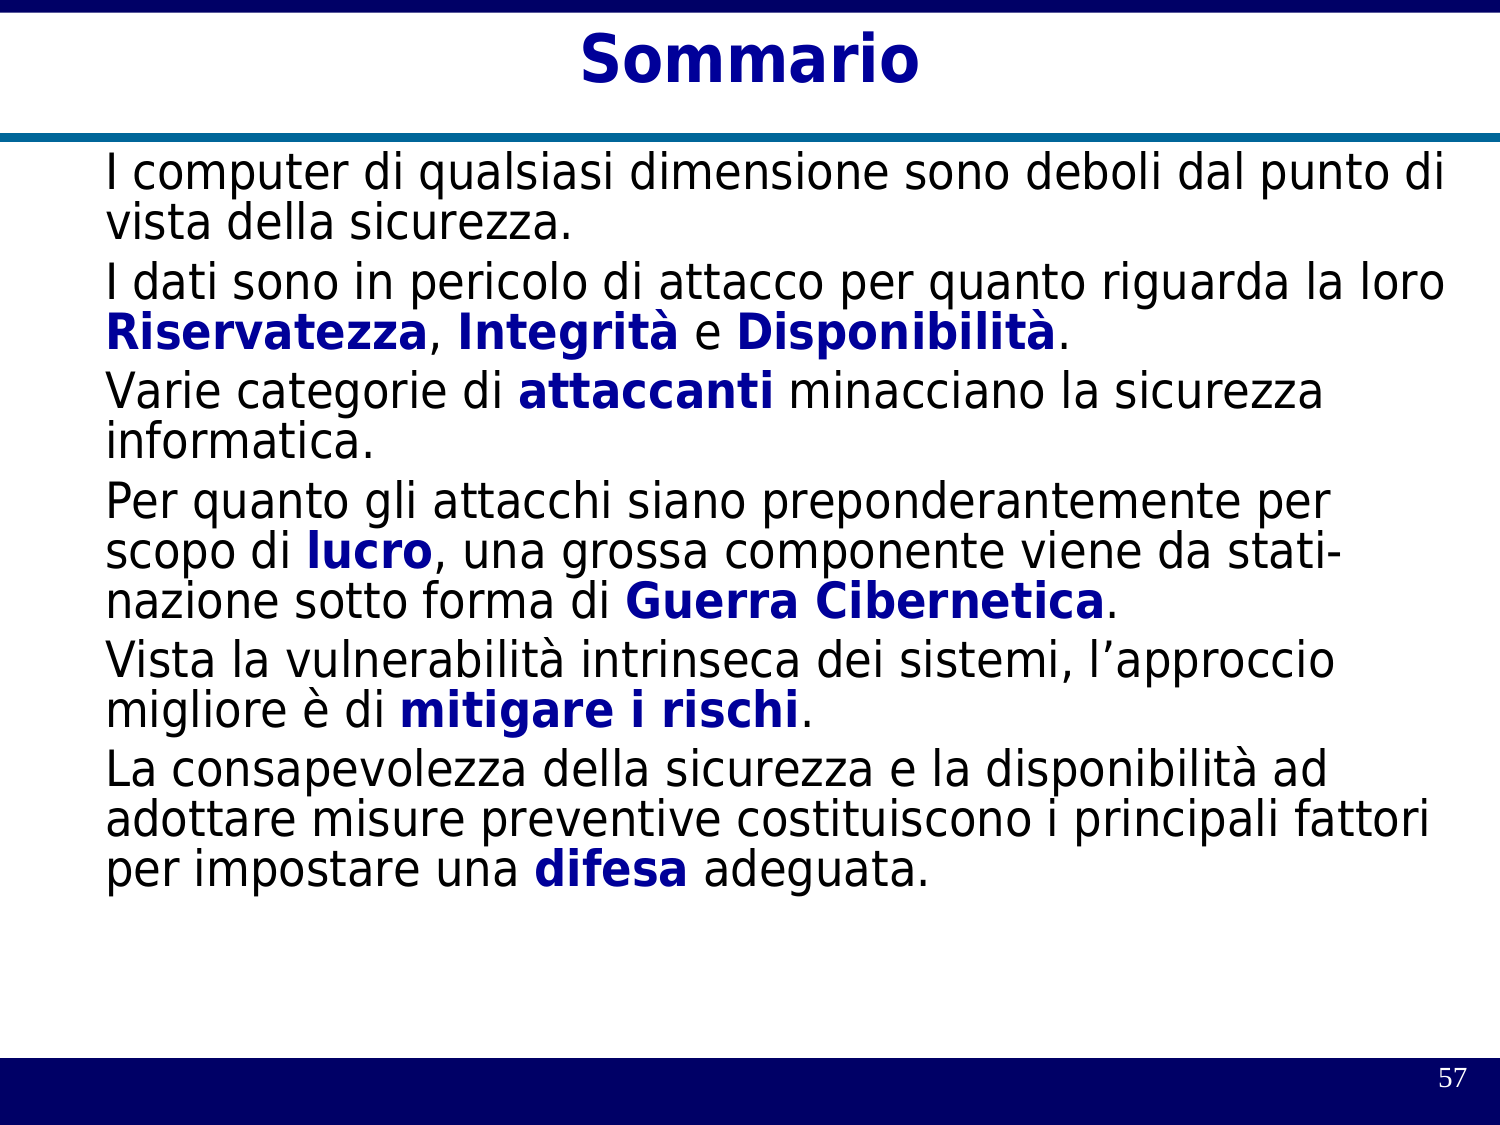

# Sommario
I computer di qualsiasi dimensione sono deboli dal punto di vista della sicurezza.
I dati sono in pericolo di attacco per quanto riguarda la loro Riservatezza, Integrità e Disponibilità.
Varie categorie di attaccanti minacciano la sicurezza informatica.
Per quanto gli attacchi siano preponderantemente per scopo di lucro, una grossa componente viene da stati-nazione sotto forma di Guerra Cibernetica.
Vista la vulnerabilità intrinseca dei sistemi, l’approccio migliore è di mitigare i rischi.
La consapevolezza della sicurezza e la disponibilità ad adottare misure preventive costituiscono i principali fattori per impostare una difesa adeguata.